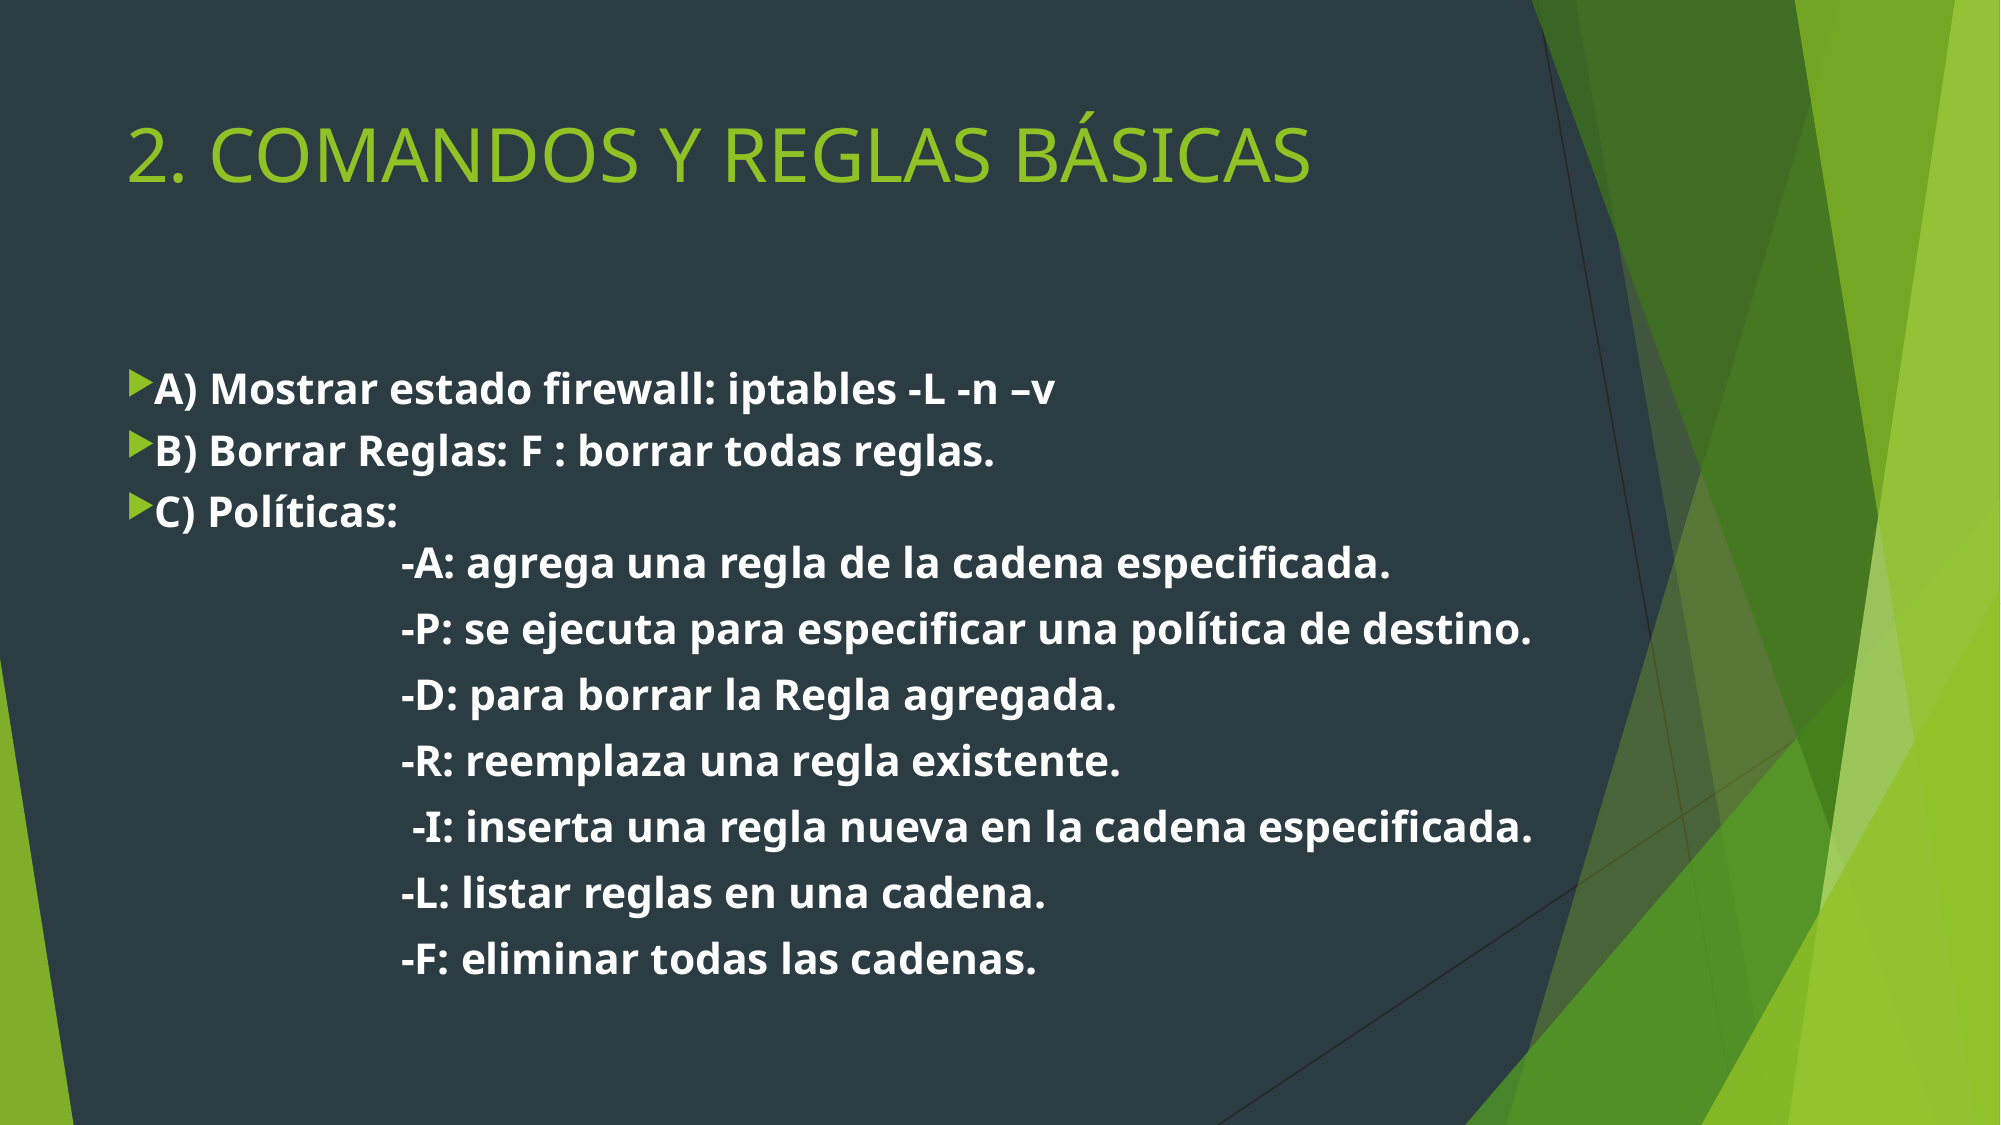

# 2. COMANDOS Y REGLAS BÁSICAS
A) Mostrar estado firewall: iptables -L -n –v
B) Borrar Reglas: F : borrar todas reglas.
C) Políticas:
 -A: agrega una regla de la cadena especificada.
 -P: se ejecuta para especificar una política de destino.
 -D: para borrar la Regla agregada.
 -R: reemplaza una regla existente.
 -I: inserta una regla nueva en la cadena especificada.
 -L: listar reglas en una cadena.
 -F: eliminar todas las cadenas.